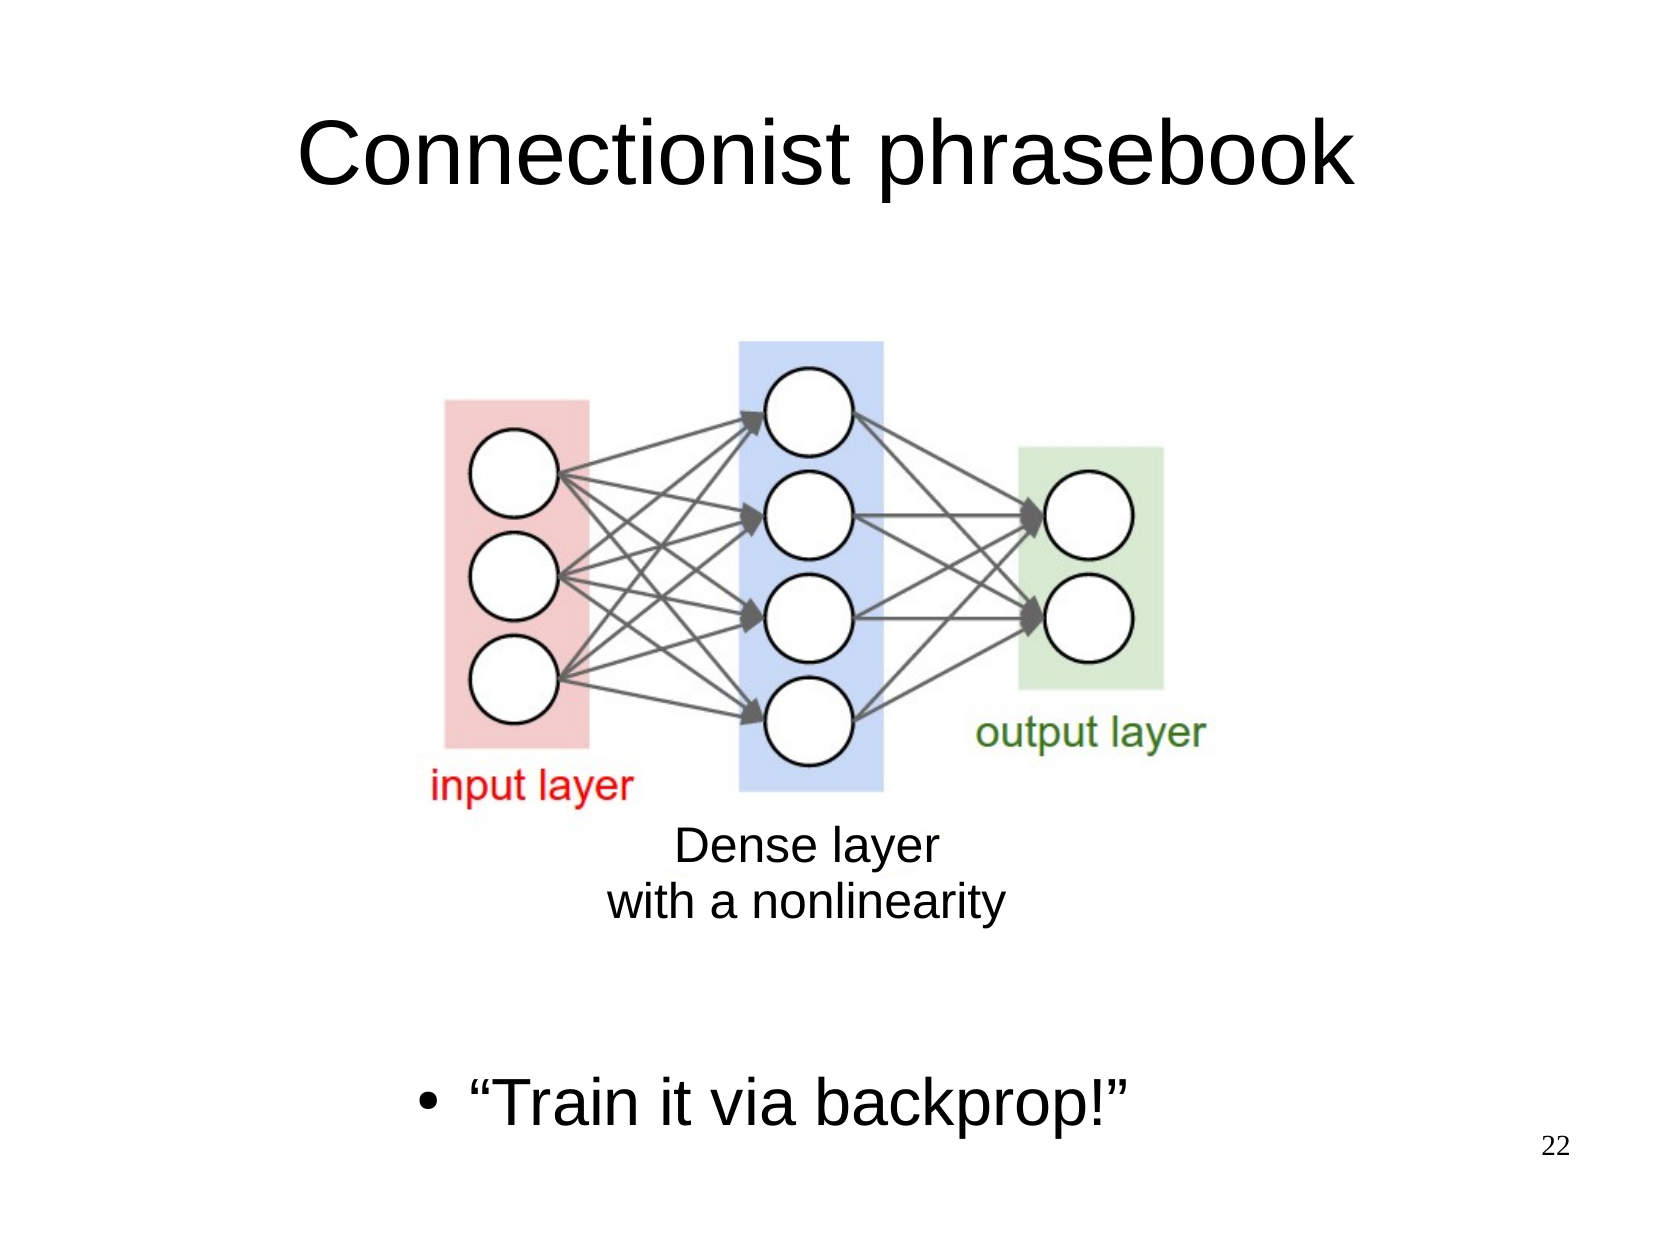

# Connectionist phrasebook
Dense layer
with a nonlinearity
“Train it via backprop!”
22